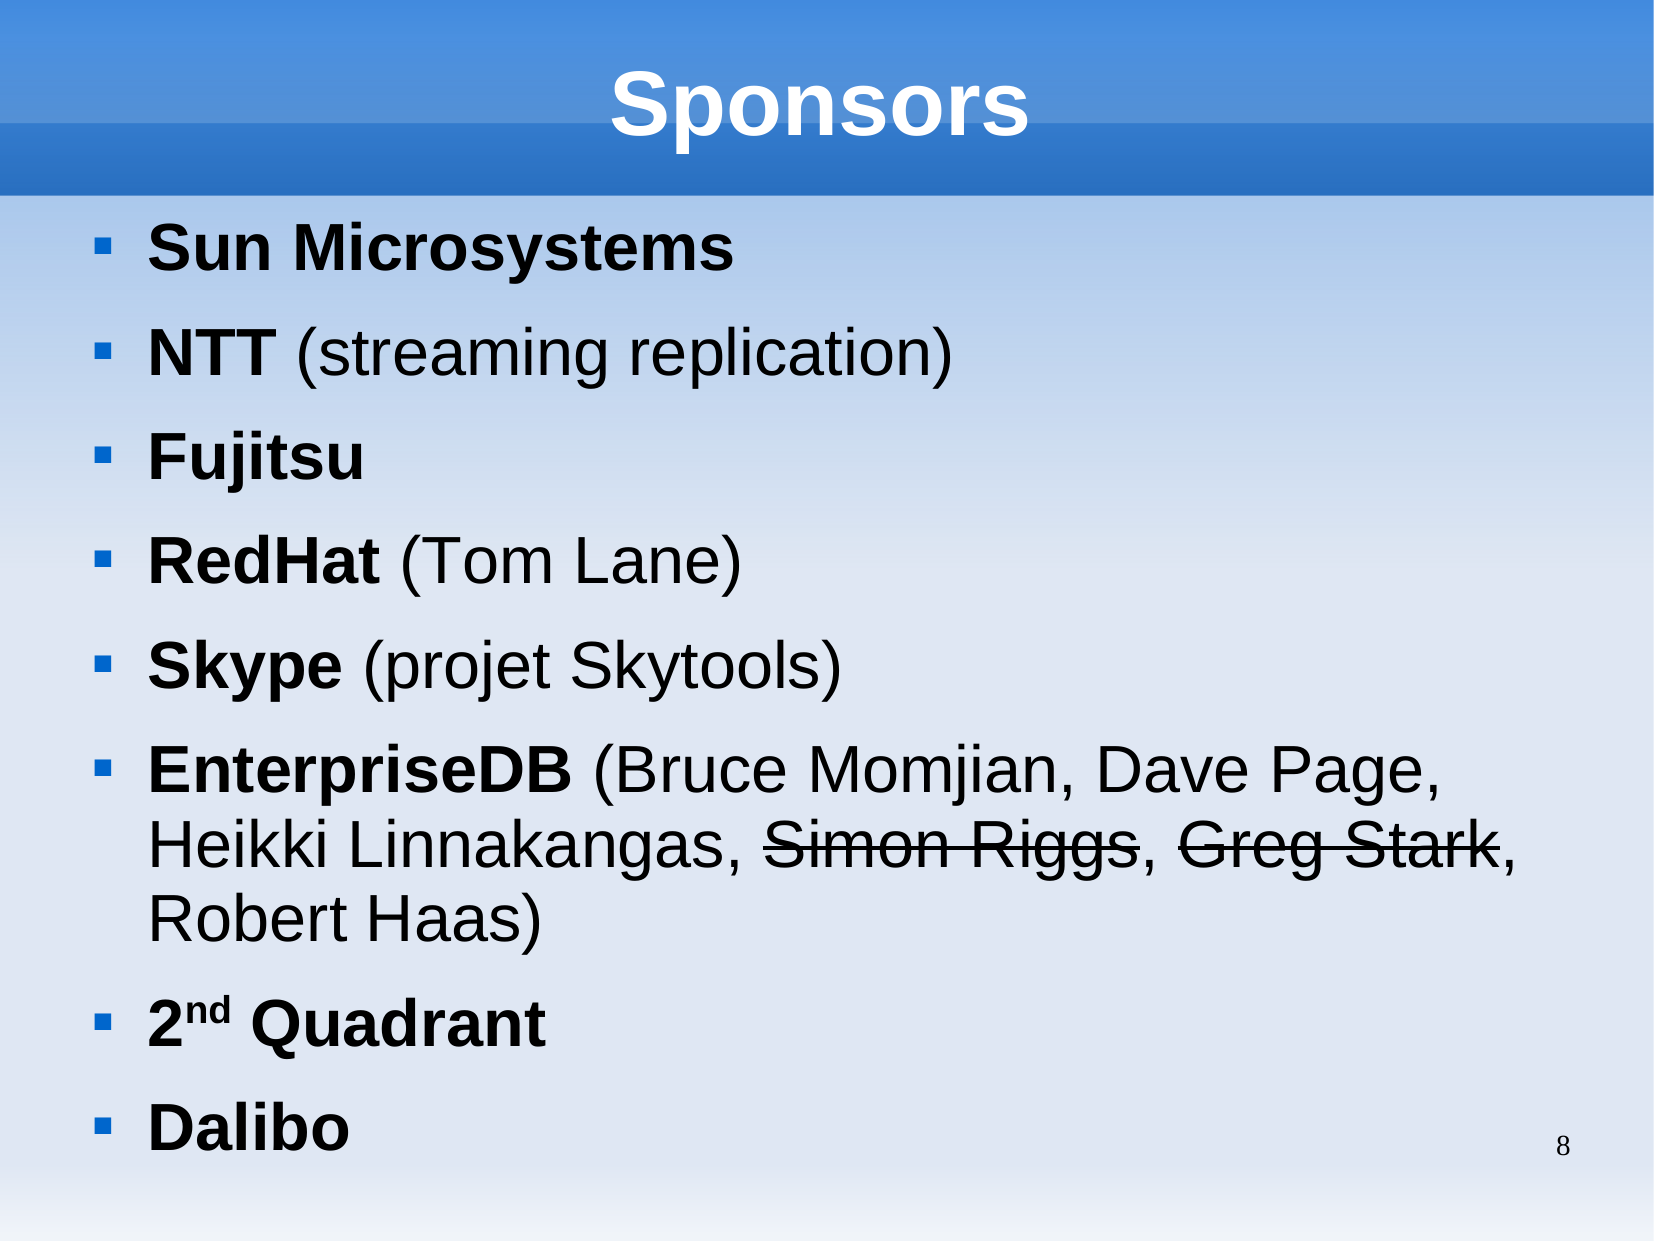

# Sponsors
Sun Microsystems
NTT (streaming replication)
Fujitsu
RedHat (Tom Lane)
Skype (projet Skytools)
EnterpriseDB (Bruce Momjian, Dave Page, Heikki Linnakangas, Simon Riggs, Greg Stark, Robert Haas)
2nd Quadrant
Dalibo
8